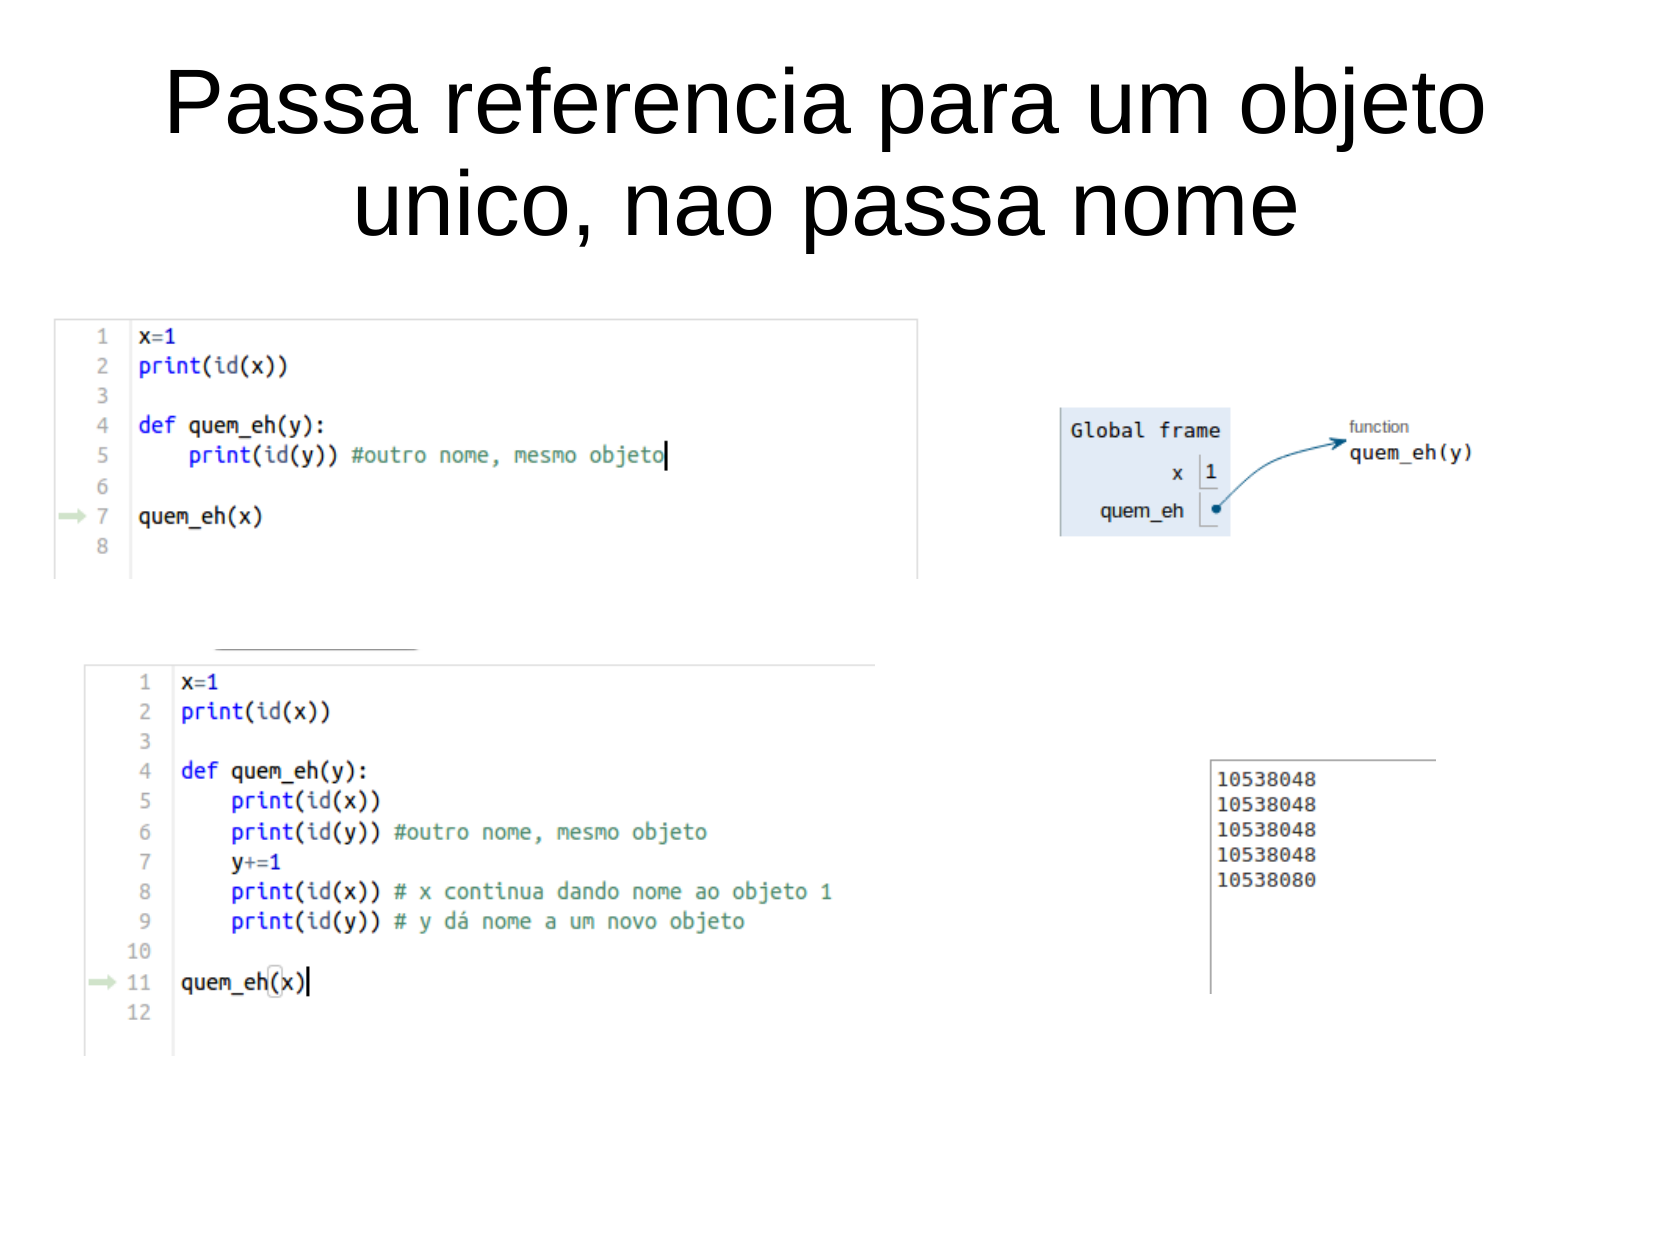

# Passa referencia para um objeto unico, nao passa nome